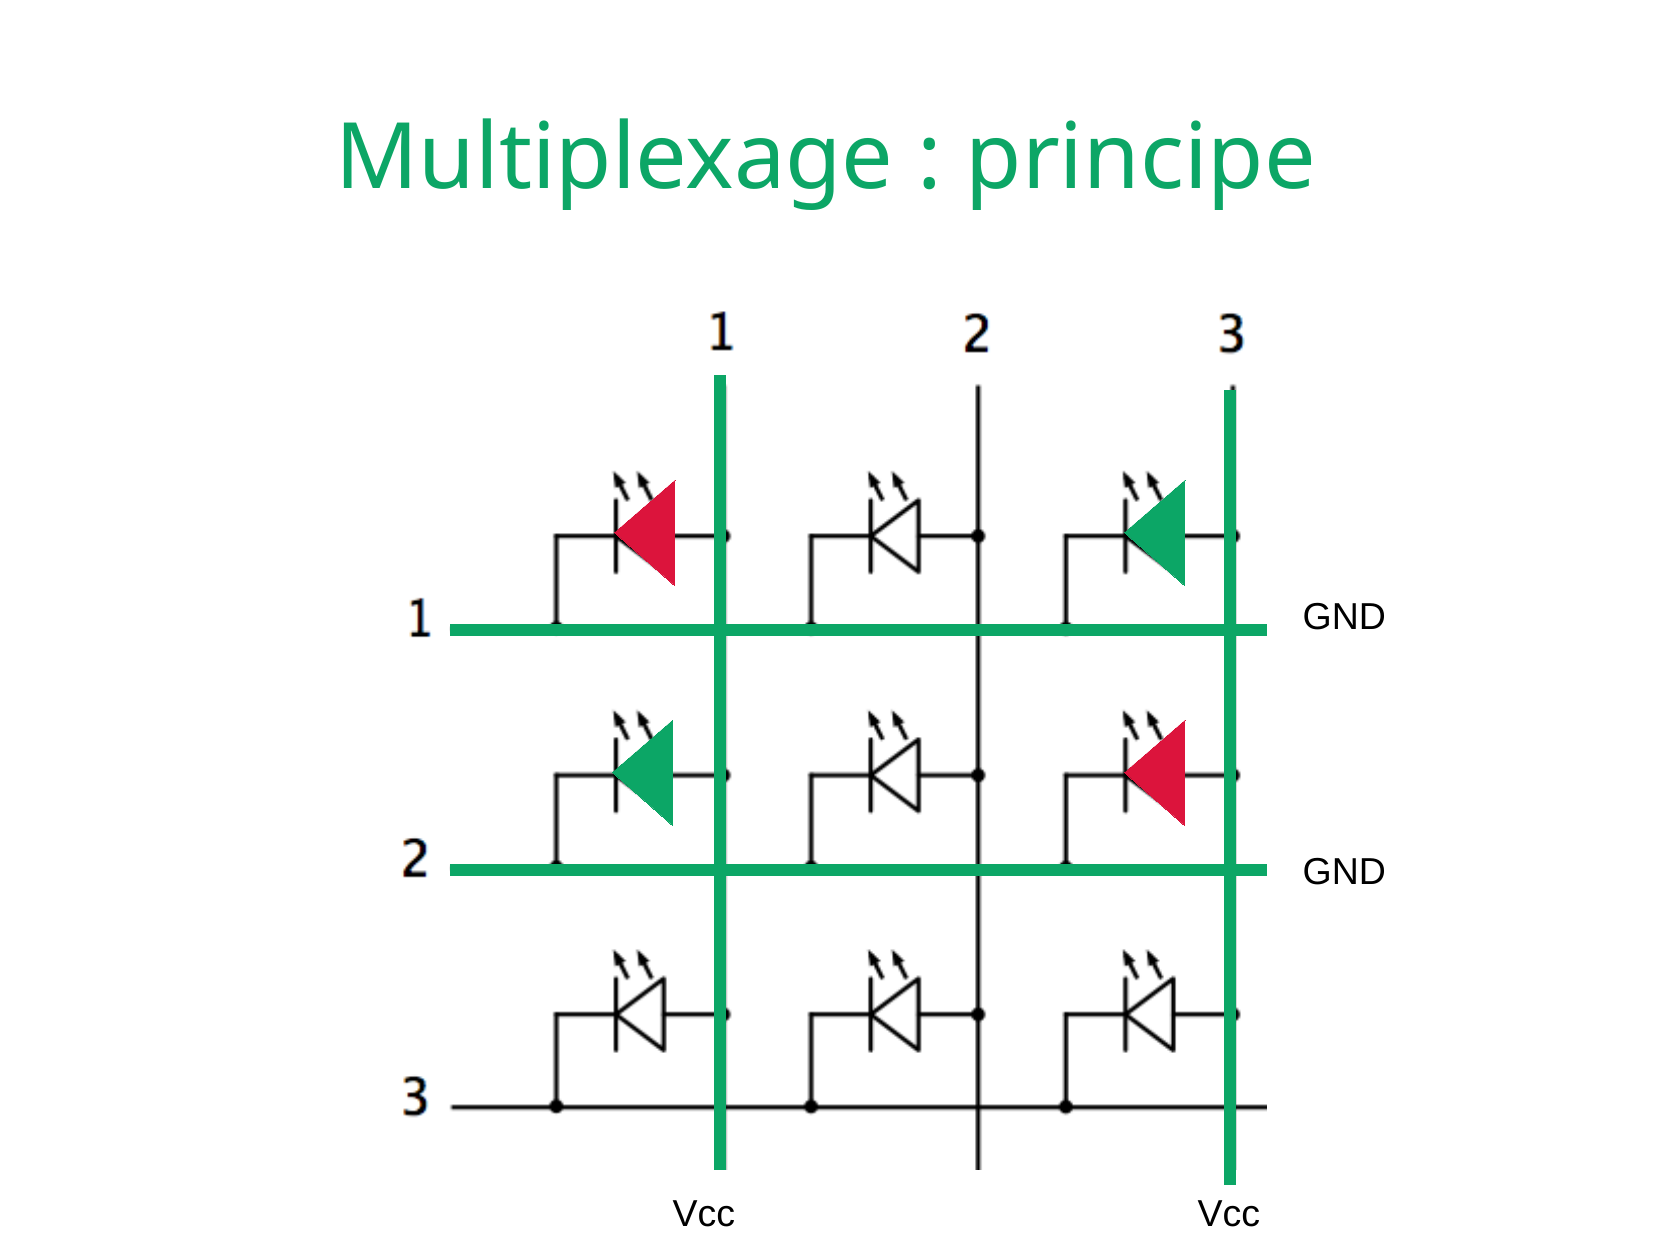

# Multiplexage : principe
GND
GND
Vcc
Vcc